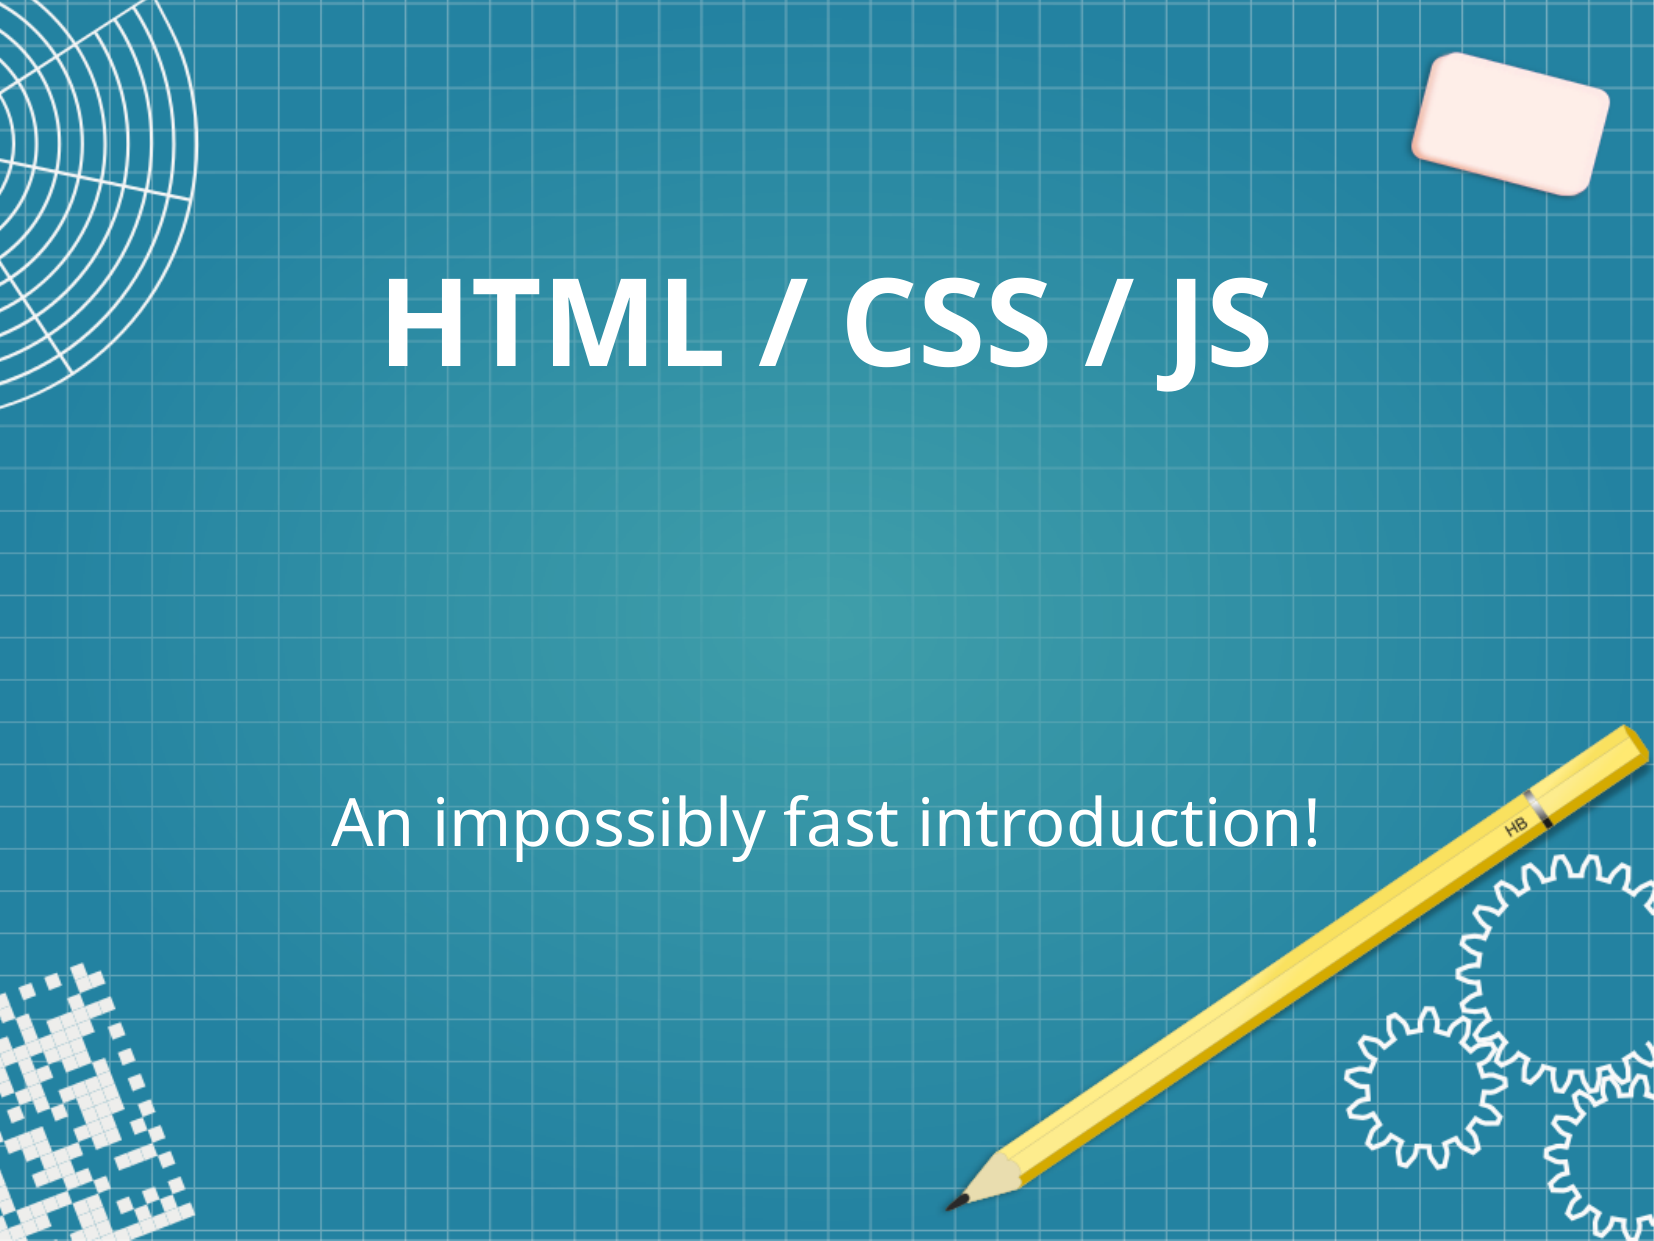

# HTML / CSS / JS
An impossibly fast introduction!